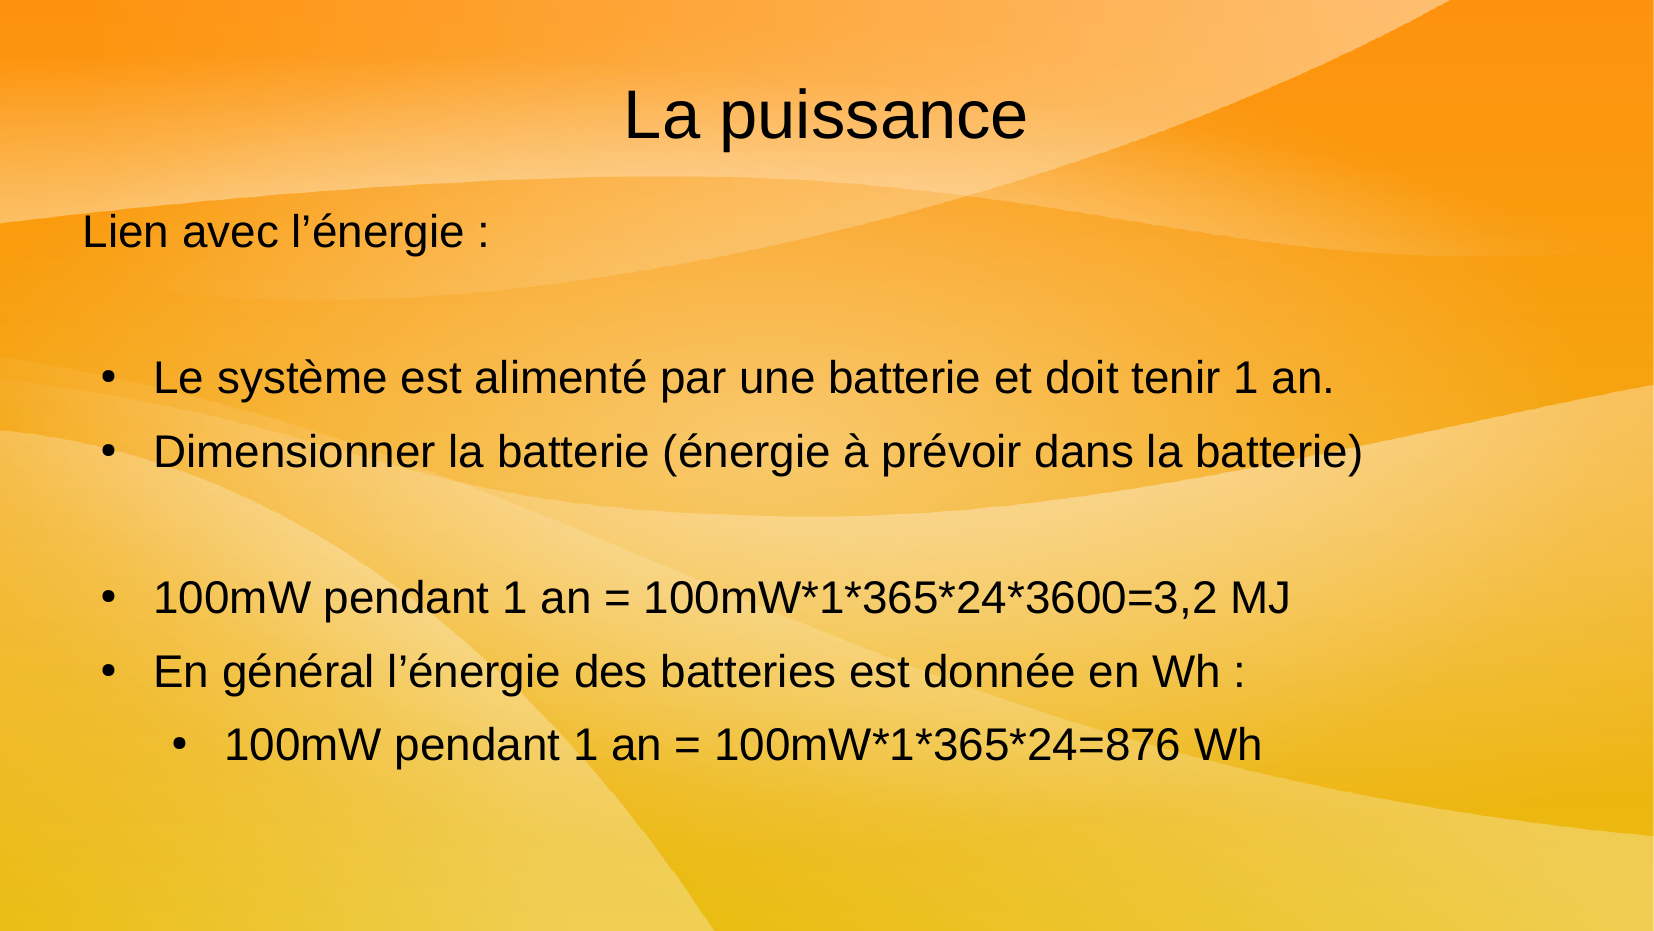

# La puissance
Lien avec l’énergie :
Le système est alimenté par une batterie et doit tenir 1 an.
Dimensionner la batterie (énergie à prévoir dans la batterie)
100mW pendant 1 an = 100mW*1*365*24*3600=3,2 MJ
En général l’énergie des batteries est donnée en Wh :
100mW pendant 1 an = 100mW*1*365*24=876 Wh